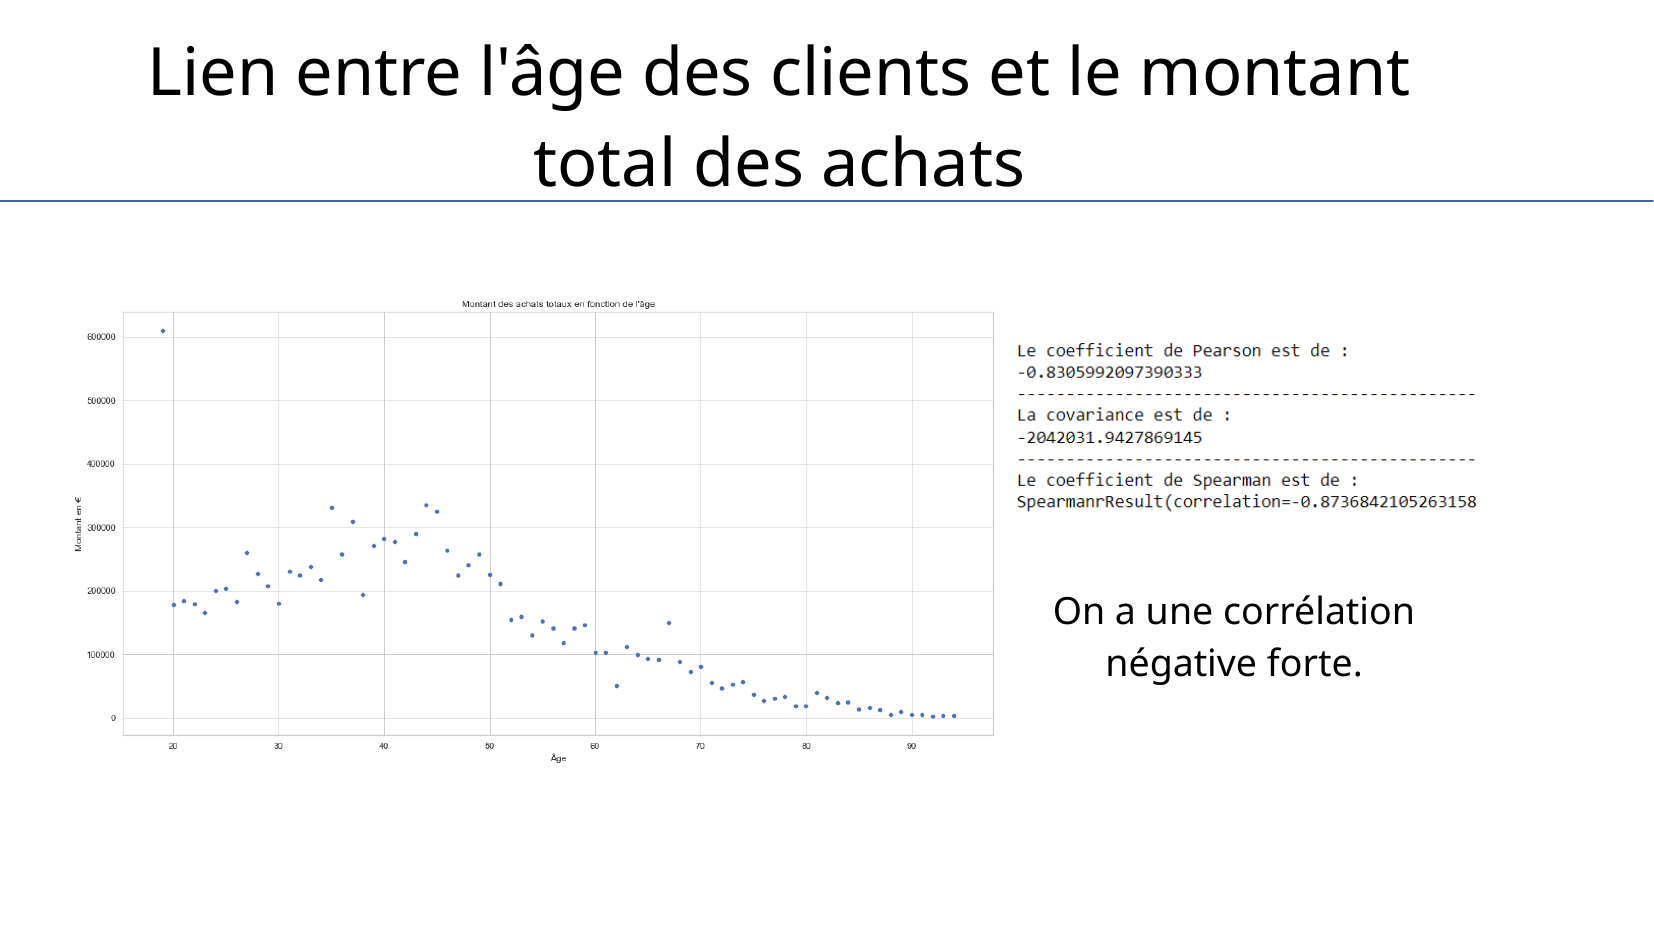

# Lien entre l'âge des clients et le montant total des achats
On a une corrélation négative forte.